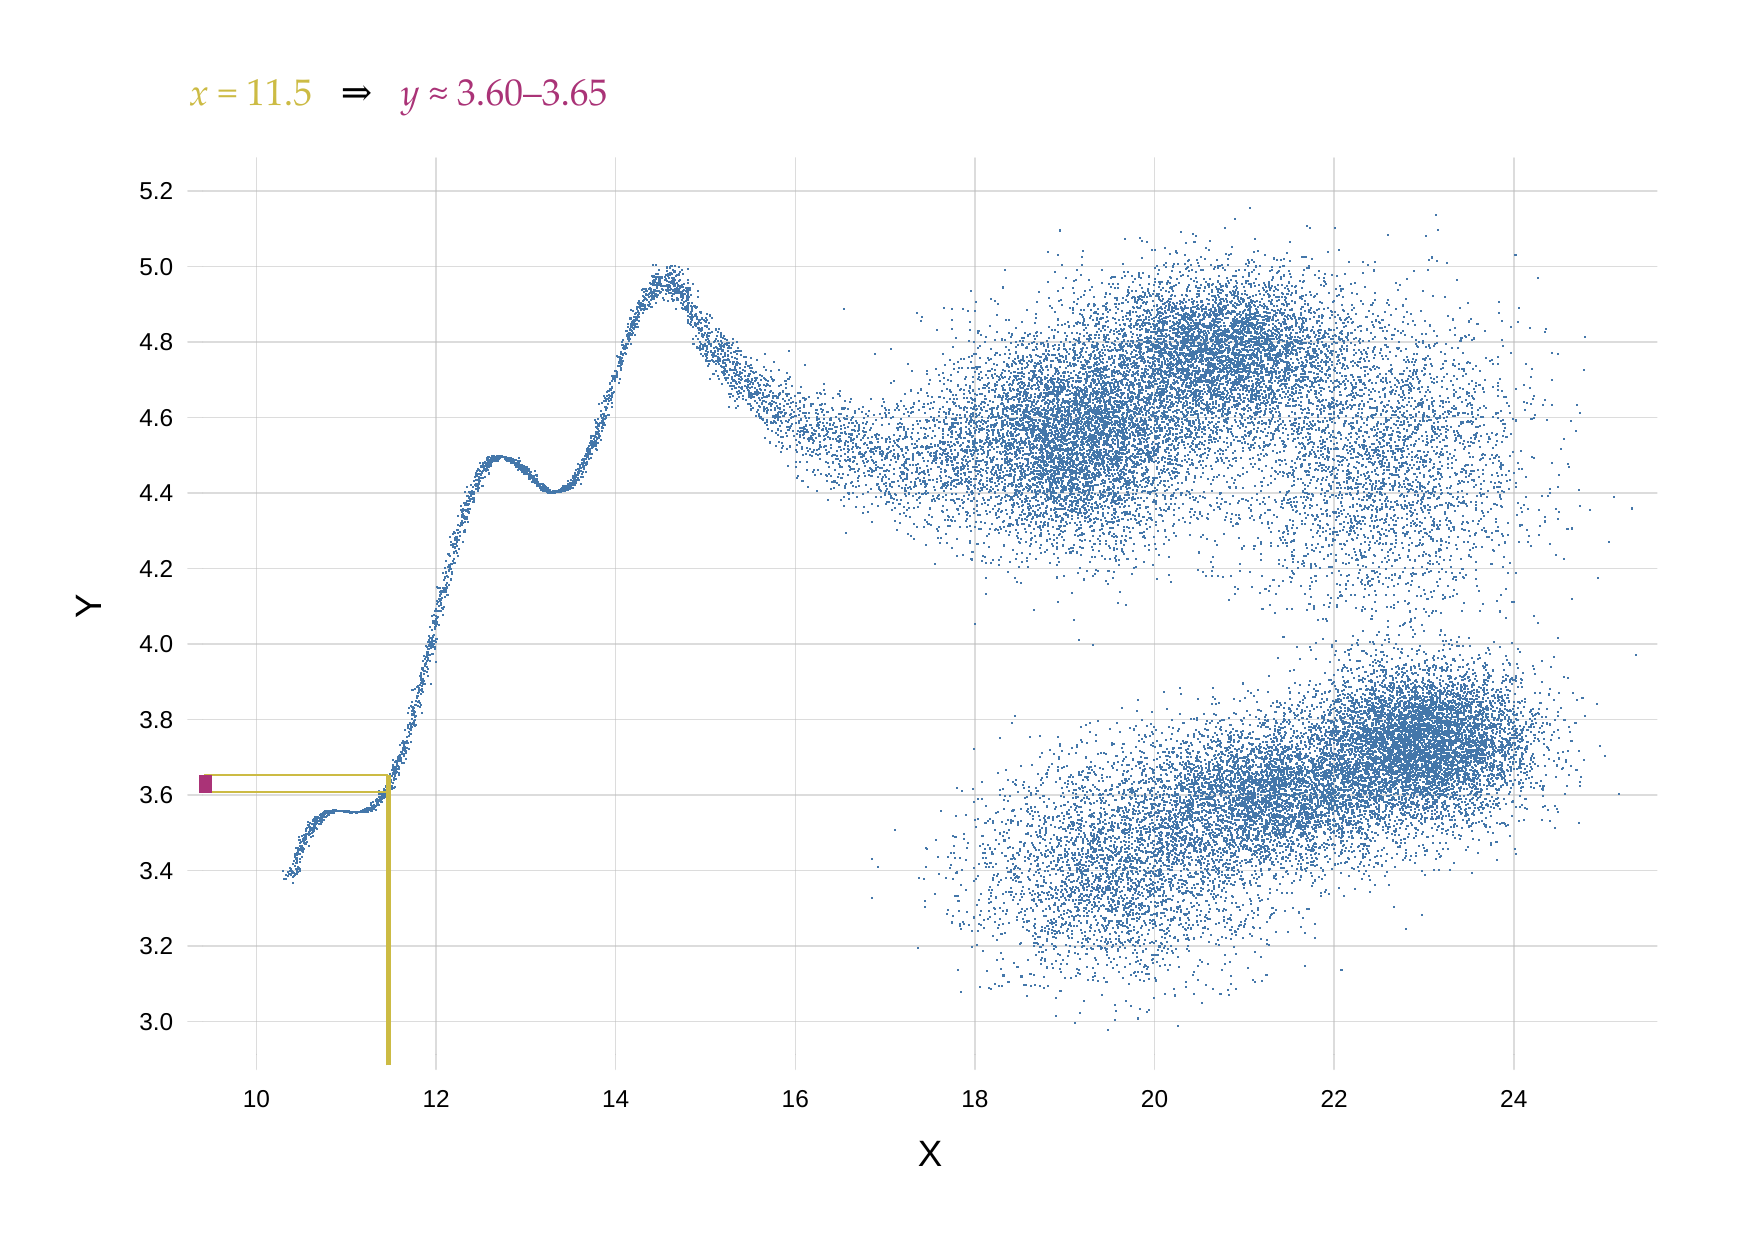

x = 11.5 ⇒ y ≈ 3.60–3.65